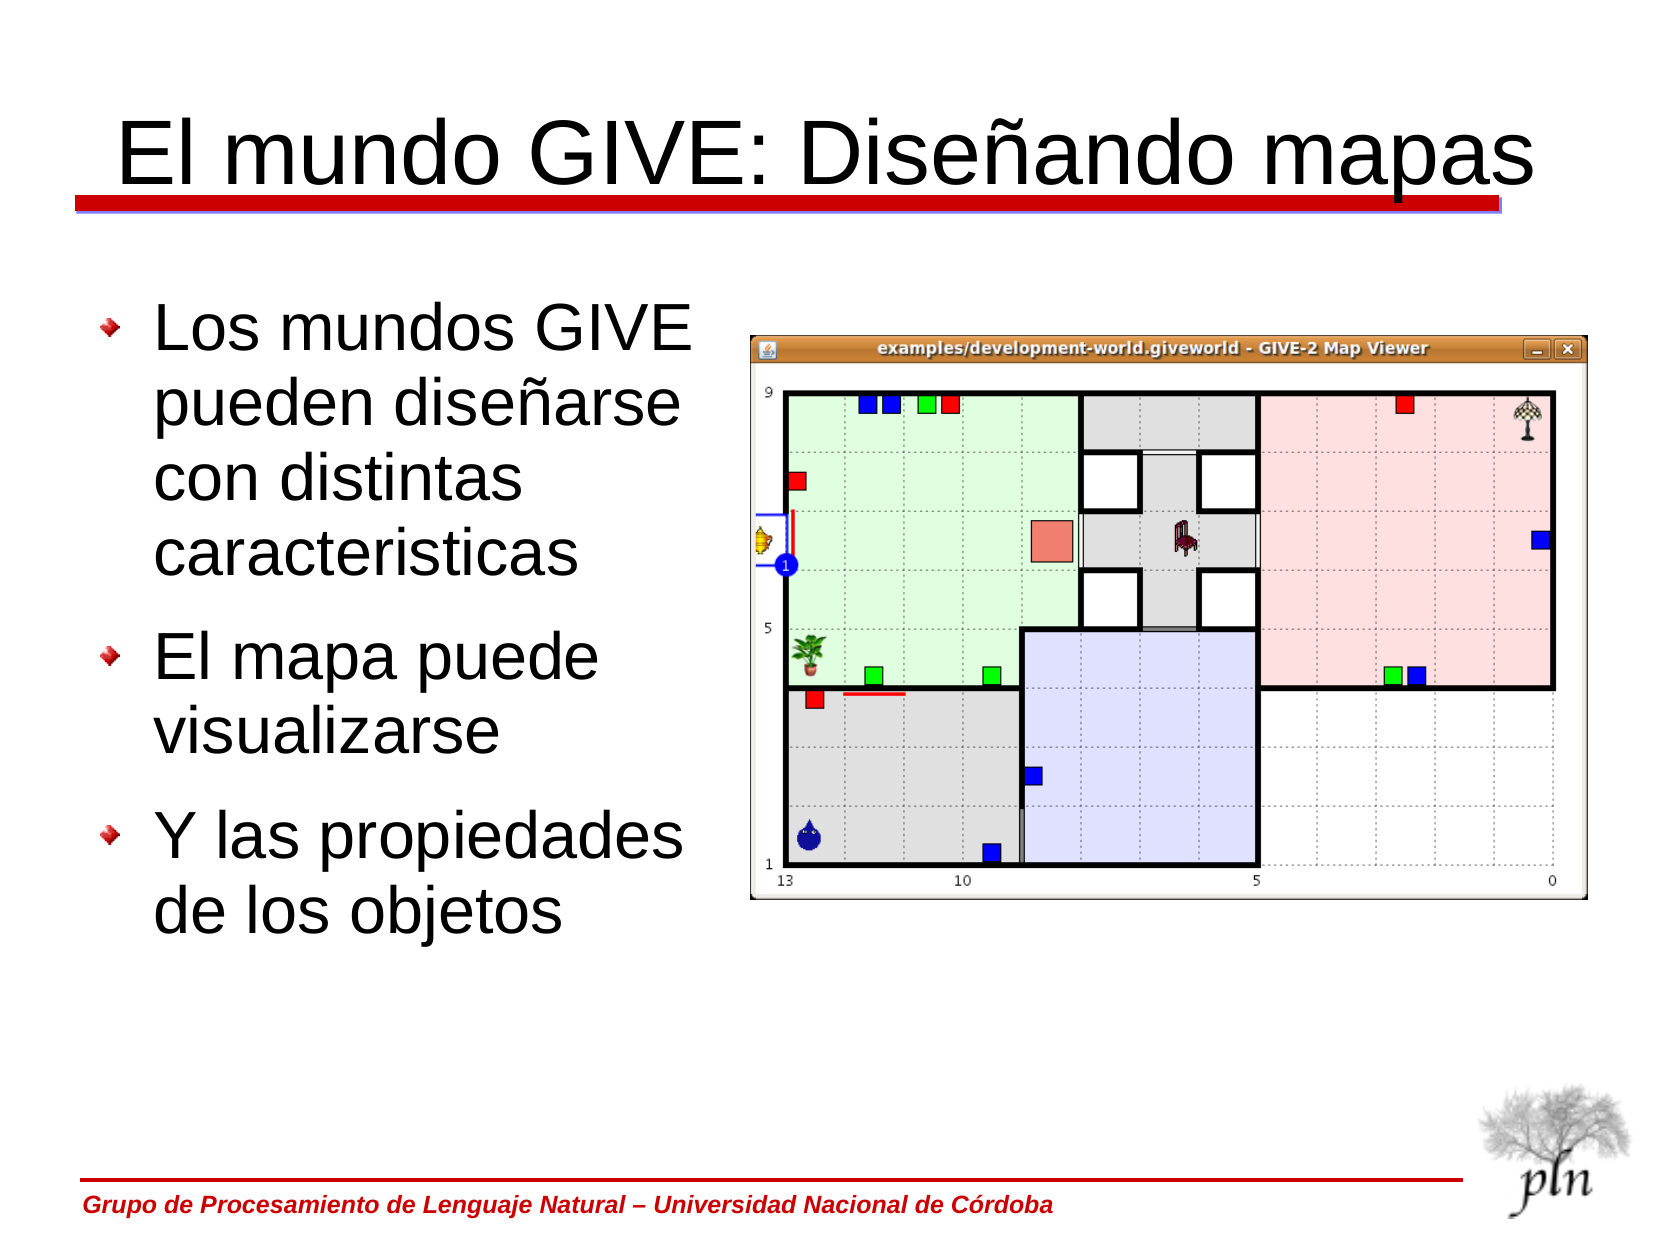

# El mundo GIVE: Diseñando mapas
Los mundos GIVE pueden diseñarse con distintas caracteristicas
El mapa puede visualizarse
Y las propiedades de los objetos